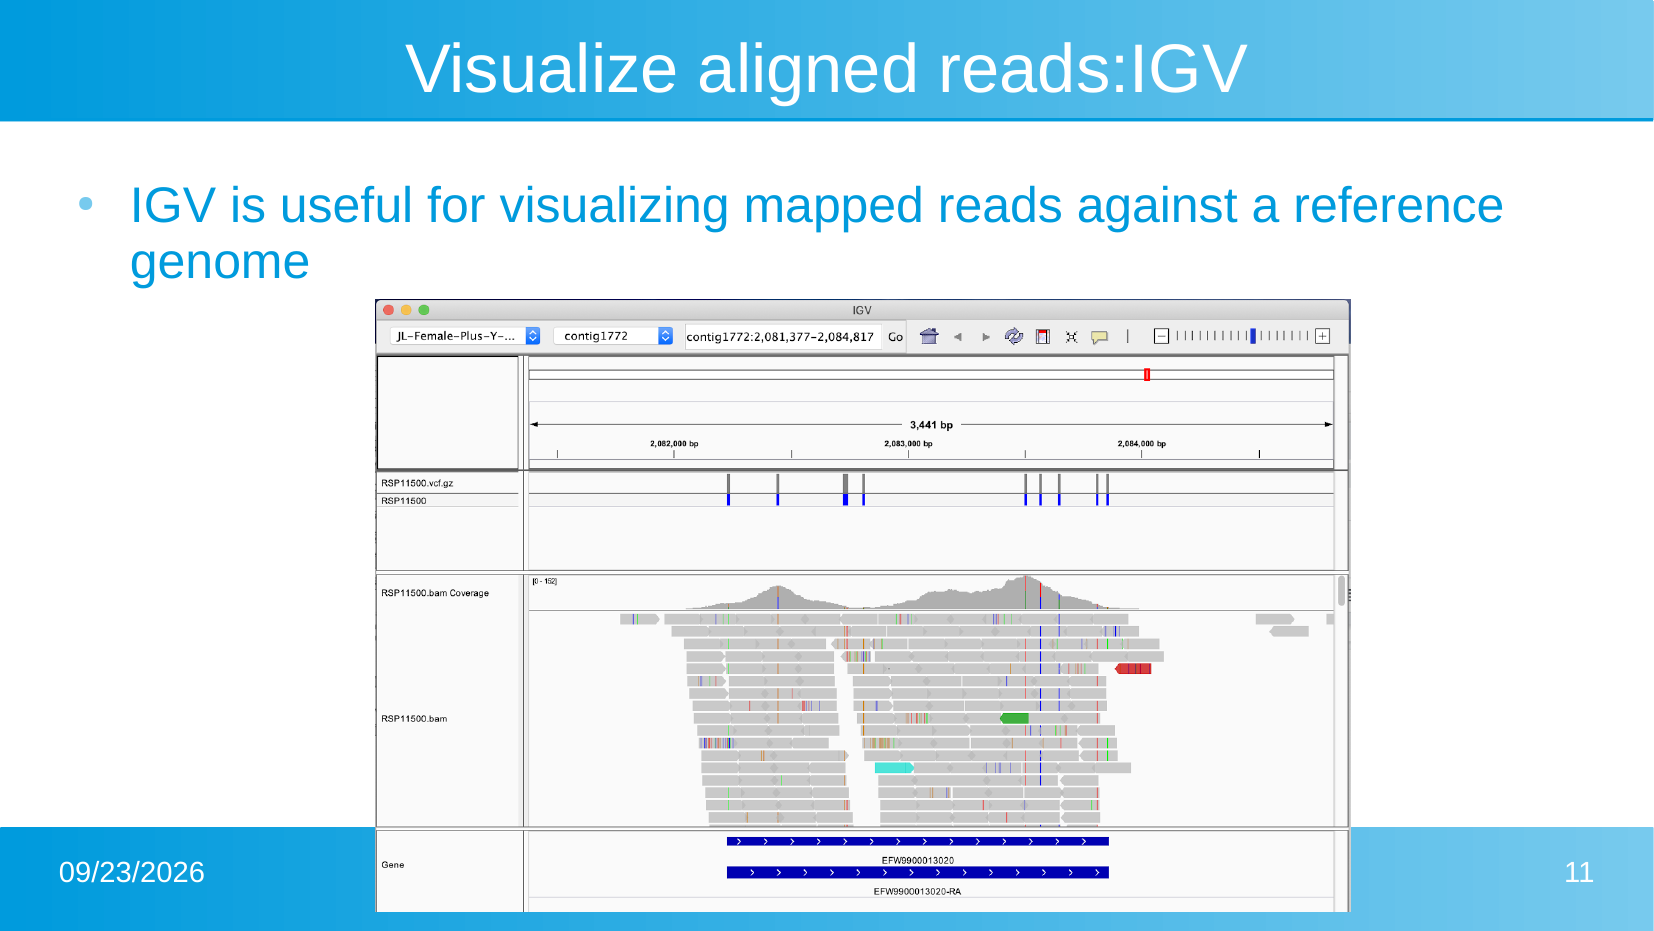

# Visualize aligned reads:IGV
IGV is useful for visualizing mapped reads against a reference genome
11